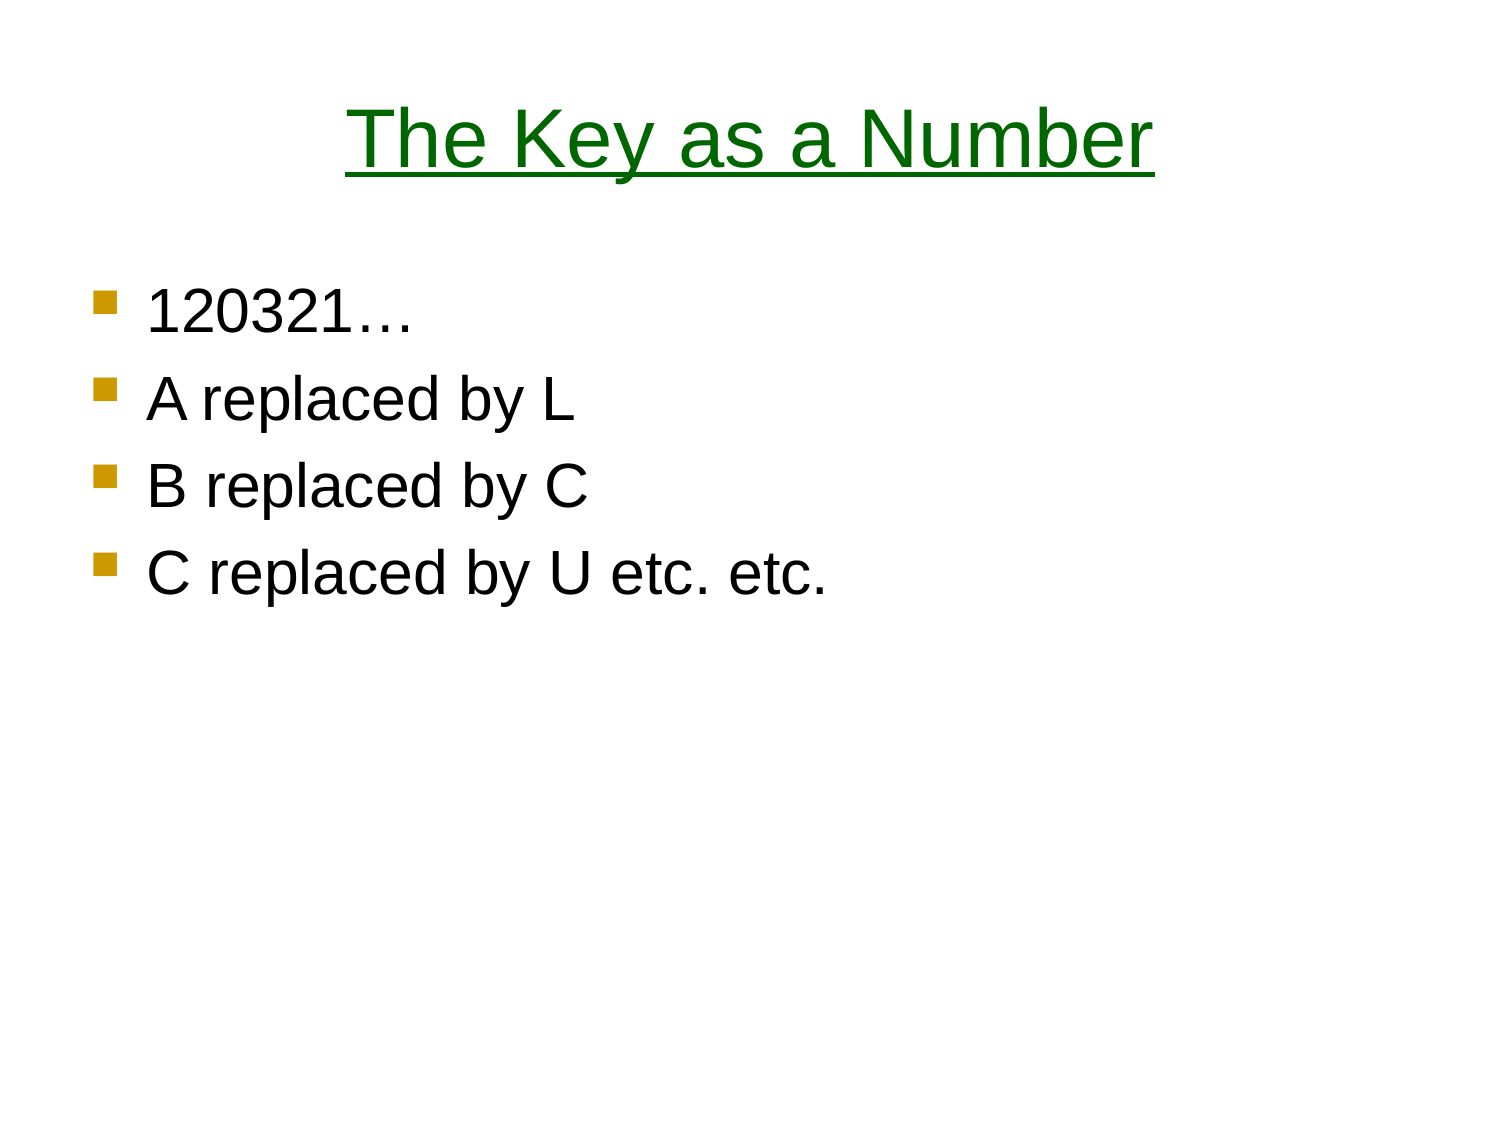

# The Key as a Number
120321…
A replaced by L
B replaced by C
C replaced by U etc. etc.